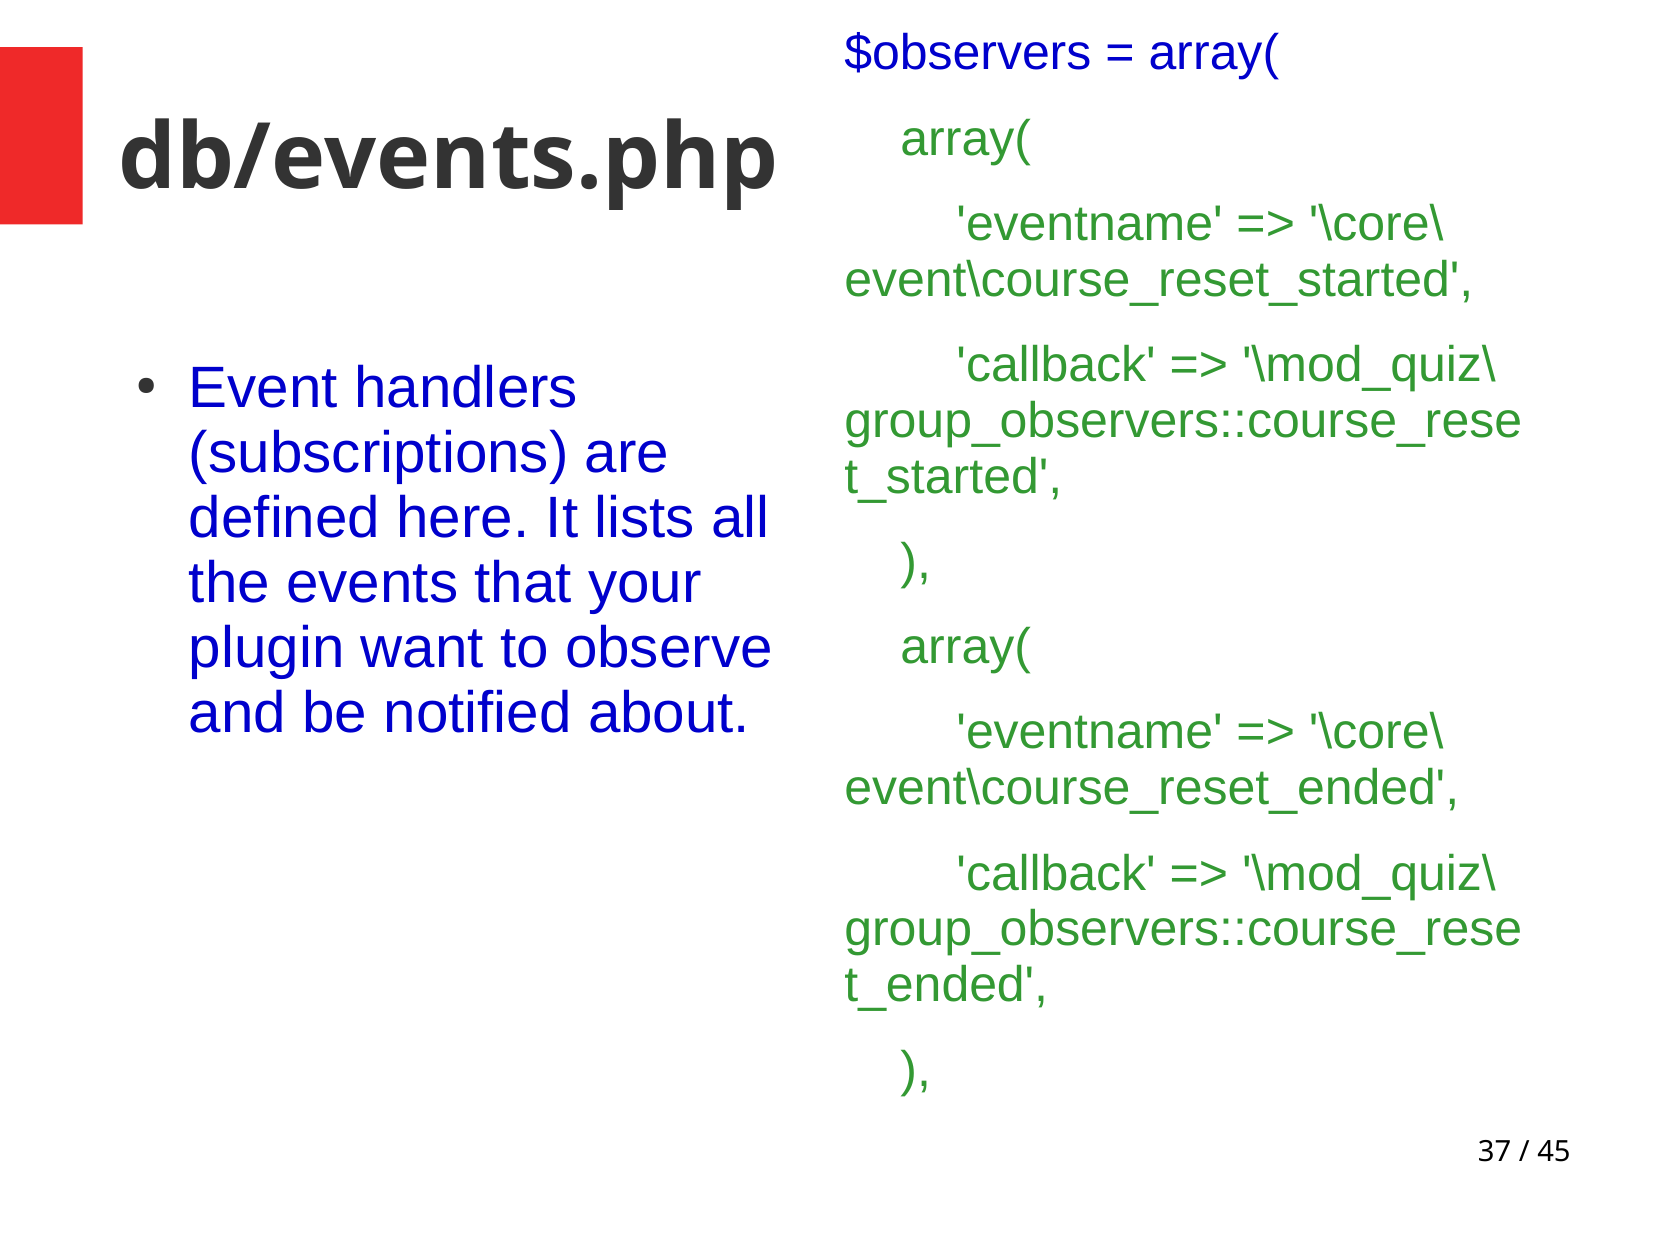

$observers = array(
 array(
 'eventname' => '\core\event\course_reset_started',
 'callback' => '\mod_quiz\group_observers::course_reset_started',
 ),
 array(
 'eventname' => '\core\event\course_reset_ended',
 'callback' => '\mod_quiz\group_observers::course_reset_ended',
 ),
# db/events.php
Event handlers (subscriptions) are defined here. It lists all the events that your plugin want to observe and be notified about.
37